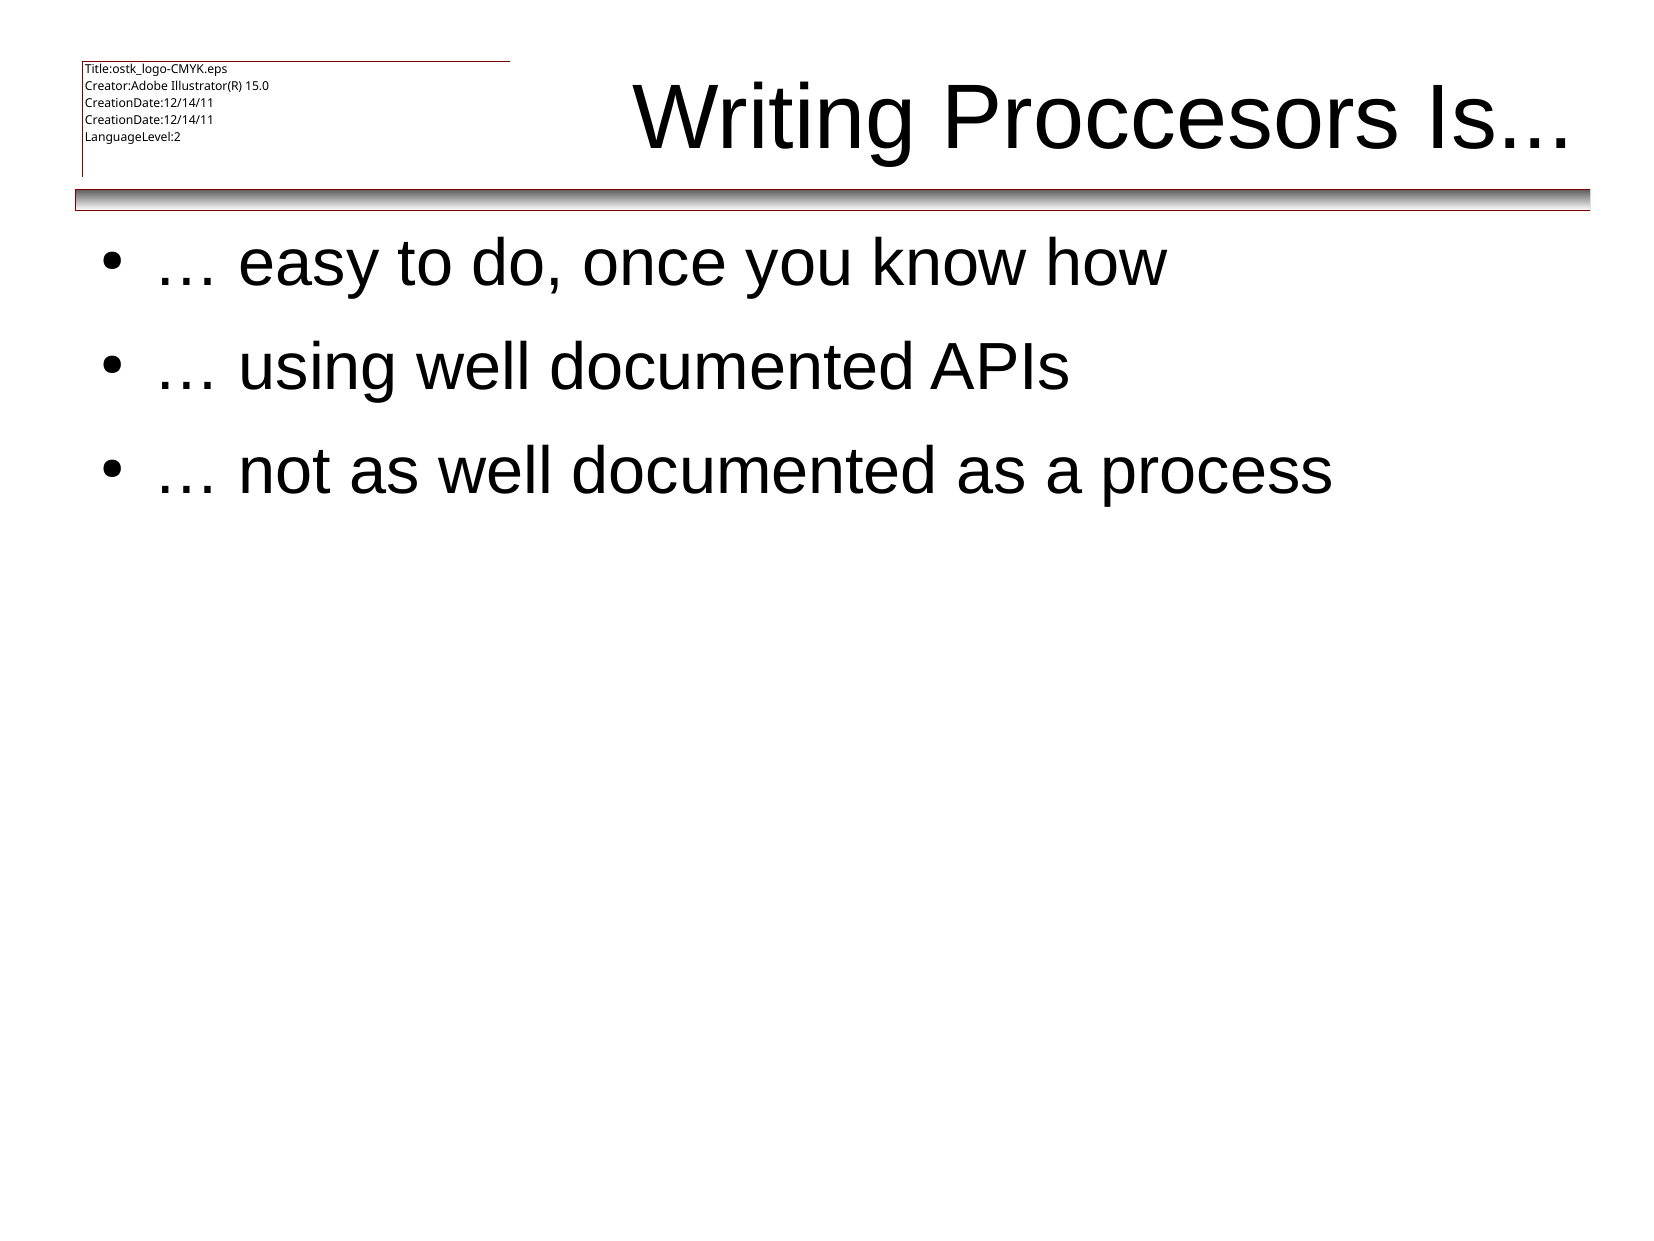

# Writing Proccesors Is...
… easy to do, once you know how
… using well documented APIs
… not as well documented as a process